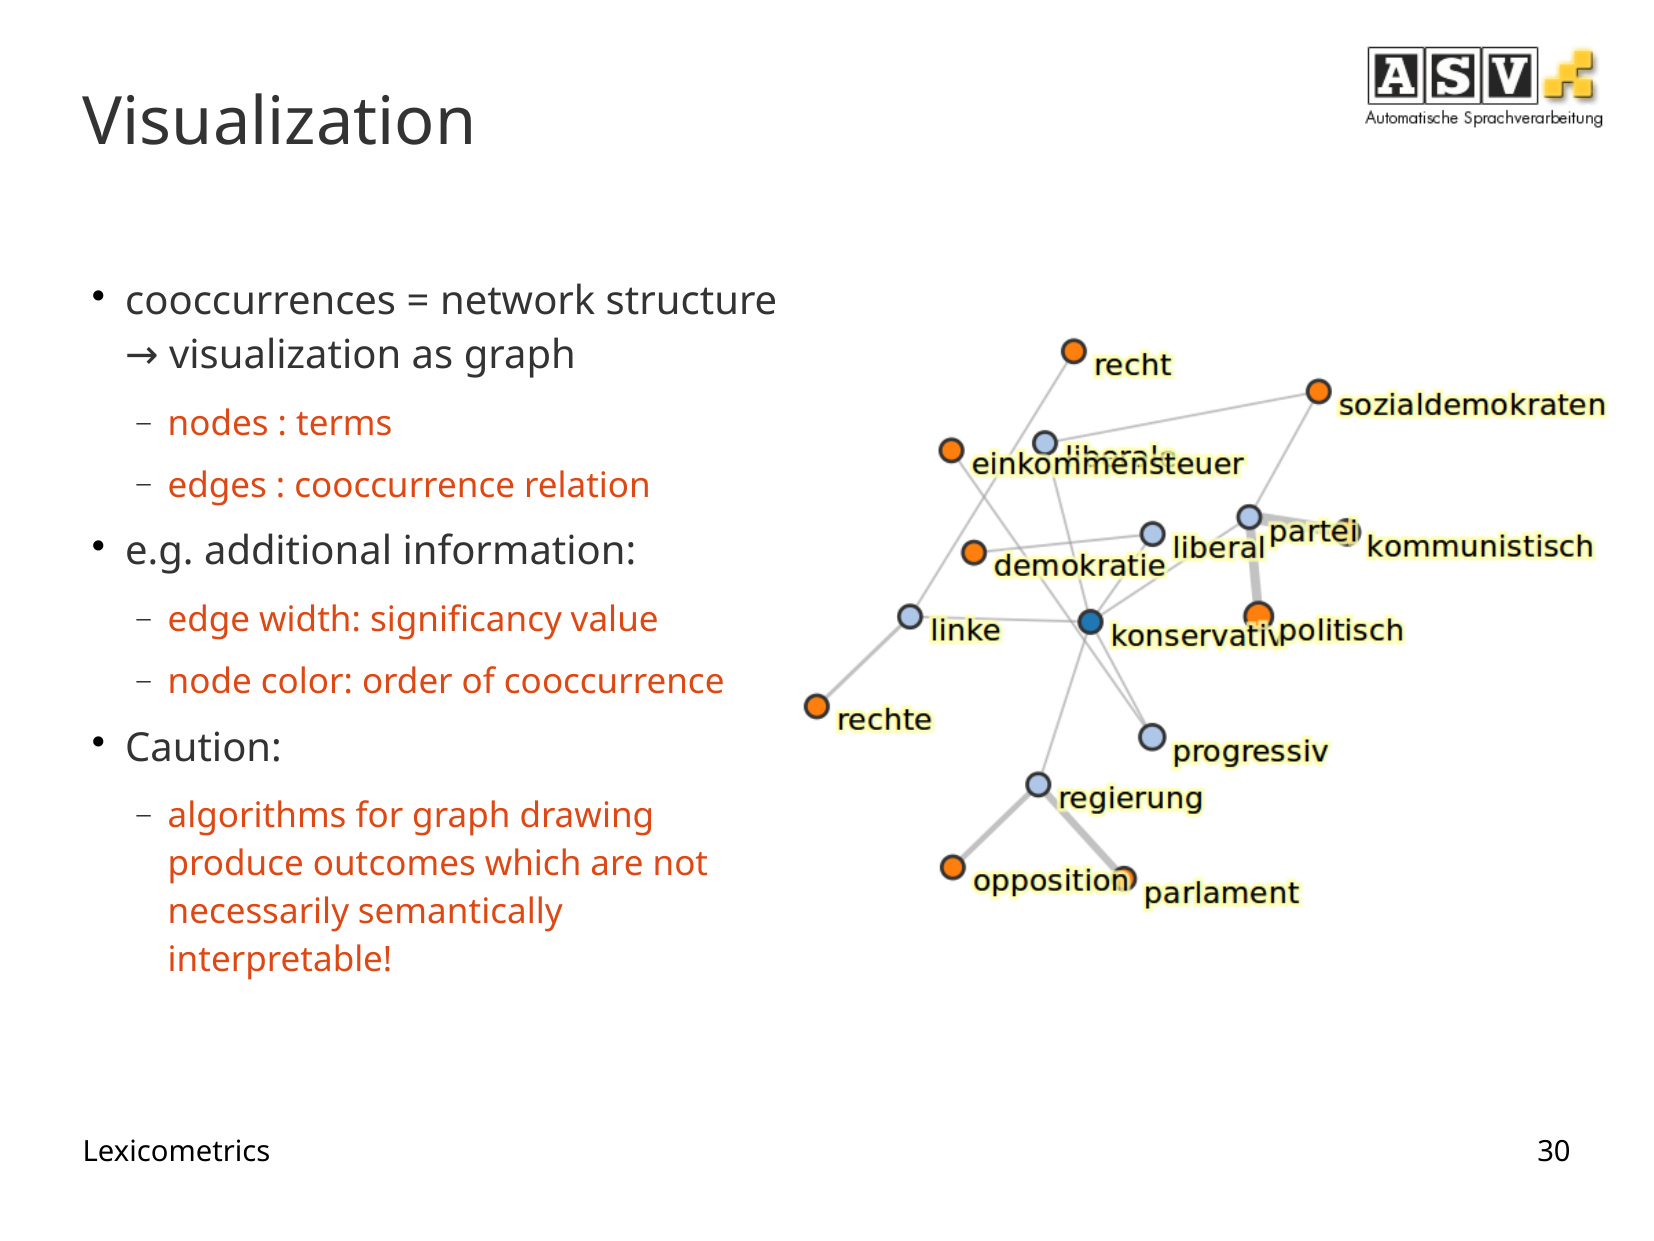

# Visualization
cooccurrences = network structure → visualization as graph
nodes : terms
edges : cooccurrence relation
e.g. additional information:
edge width: significancy value
node color: order of cooccurrence
Caution:
algorithms for graph drawing produce outcomes which are not necessarily semantically interpretable!
Lexicometrics
30